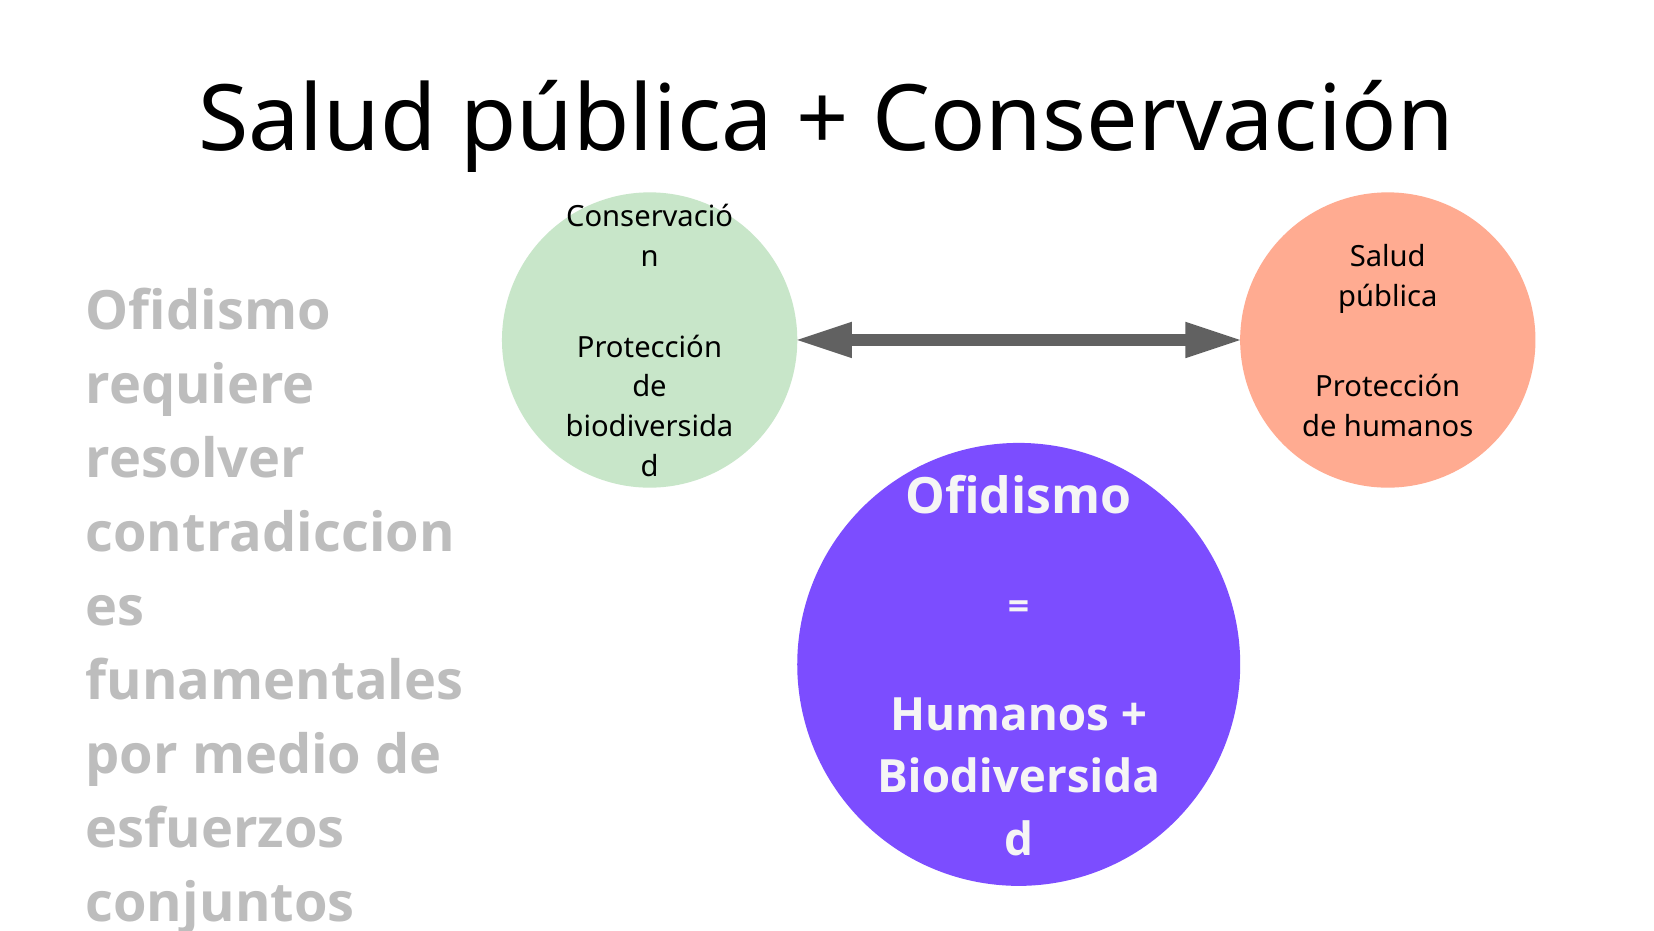

# Salud pública + Conservación
Conservación
Protección de biodiversidad
Salud pública
Protección de humanos
Ofidismo requiere resolver contradicciones funamentales por medio de esfuerzos conjuntos
Ofidismo
=
Humanos + Biodiversidad